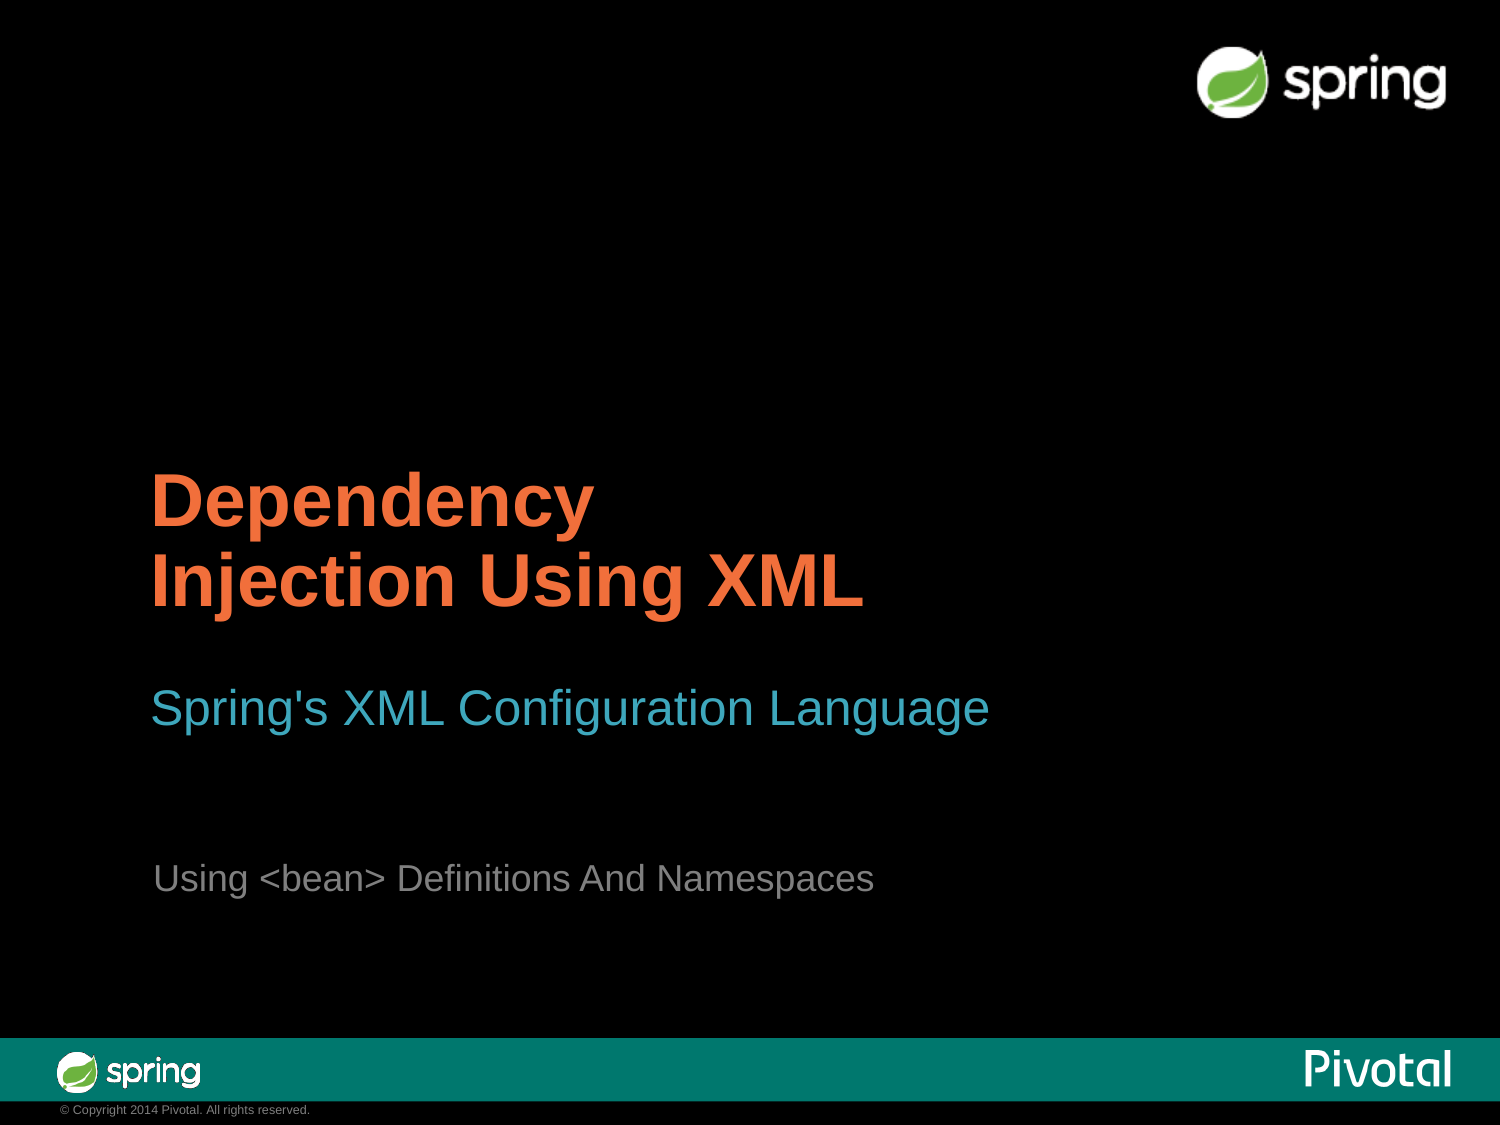

# Dependency Injection Using XML
Spring's XML Configuration Language
Using <bean> Definitions And Namespaces